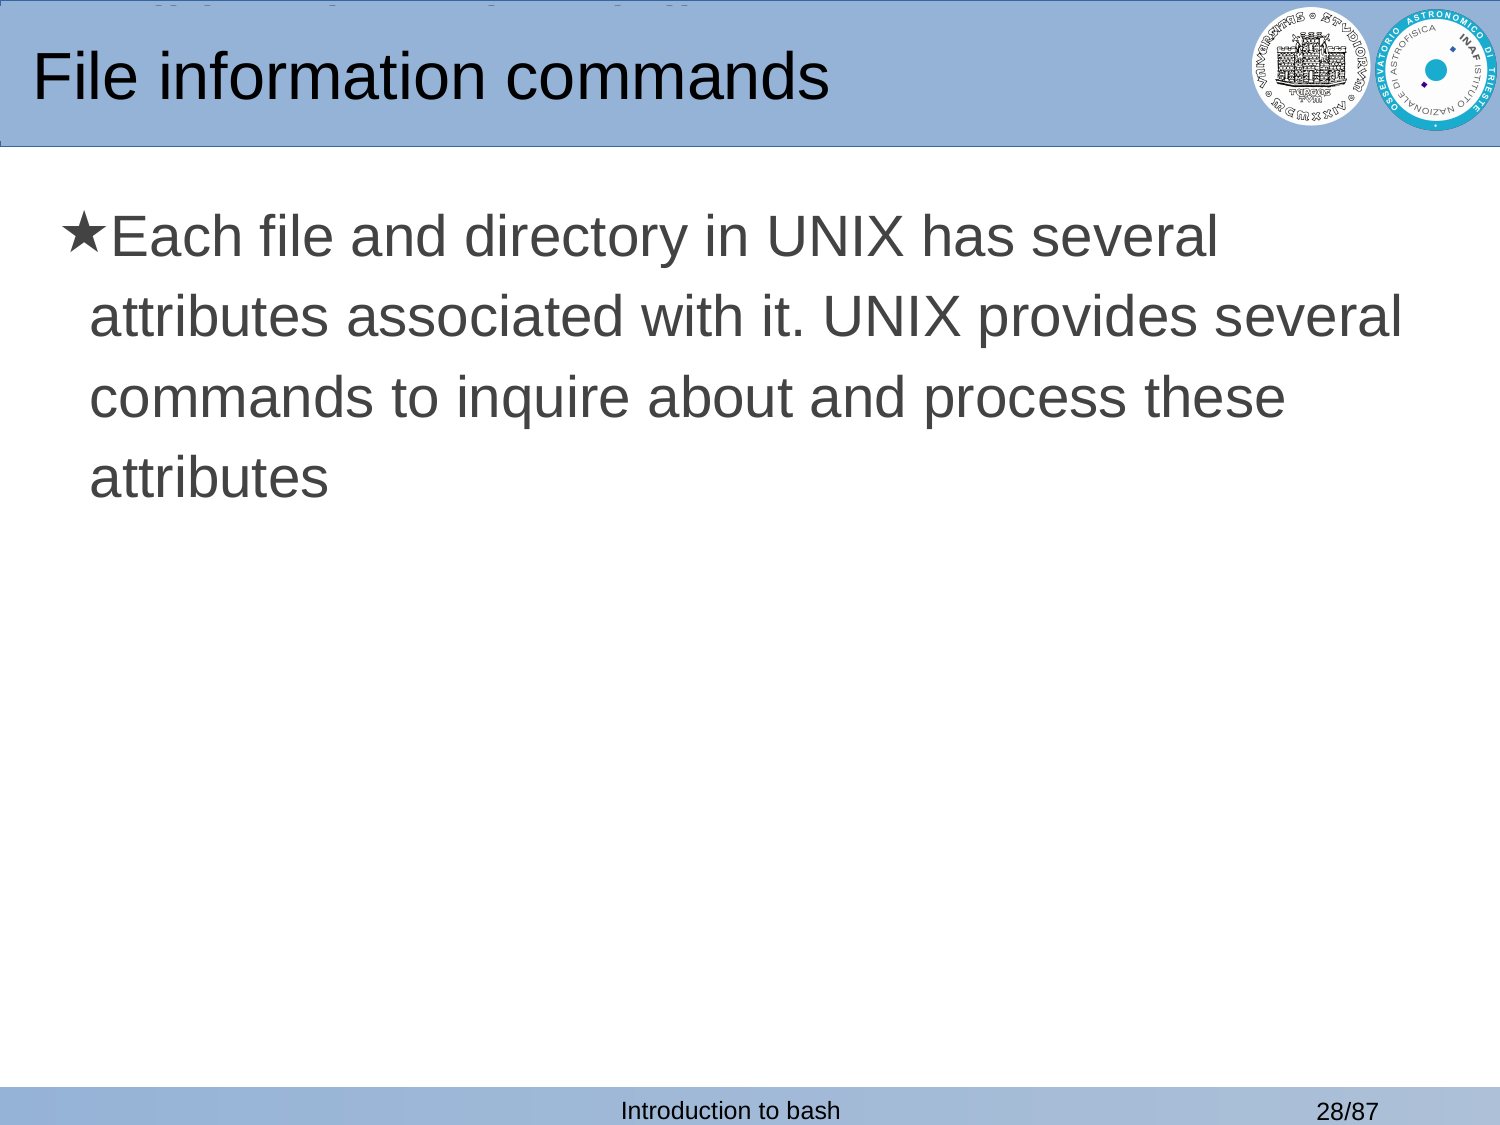

# Traditional service delivery
File information commands
Each file and directory in UNIX has several attributes associated with it. UNIX provides several commands to inquire about and process these attributes